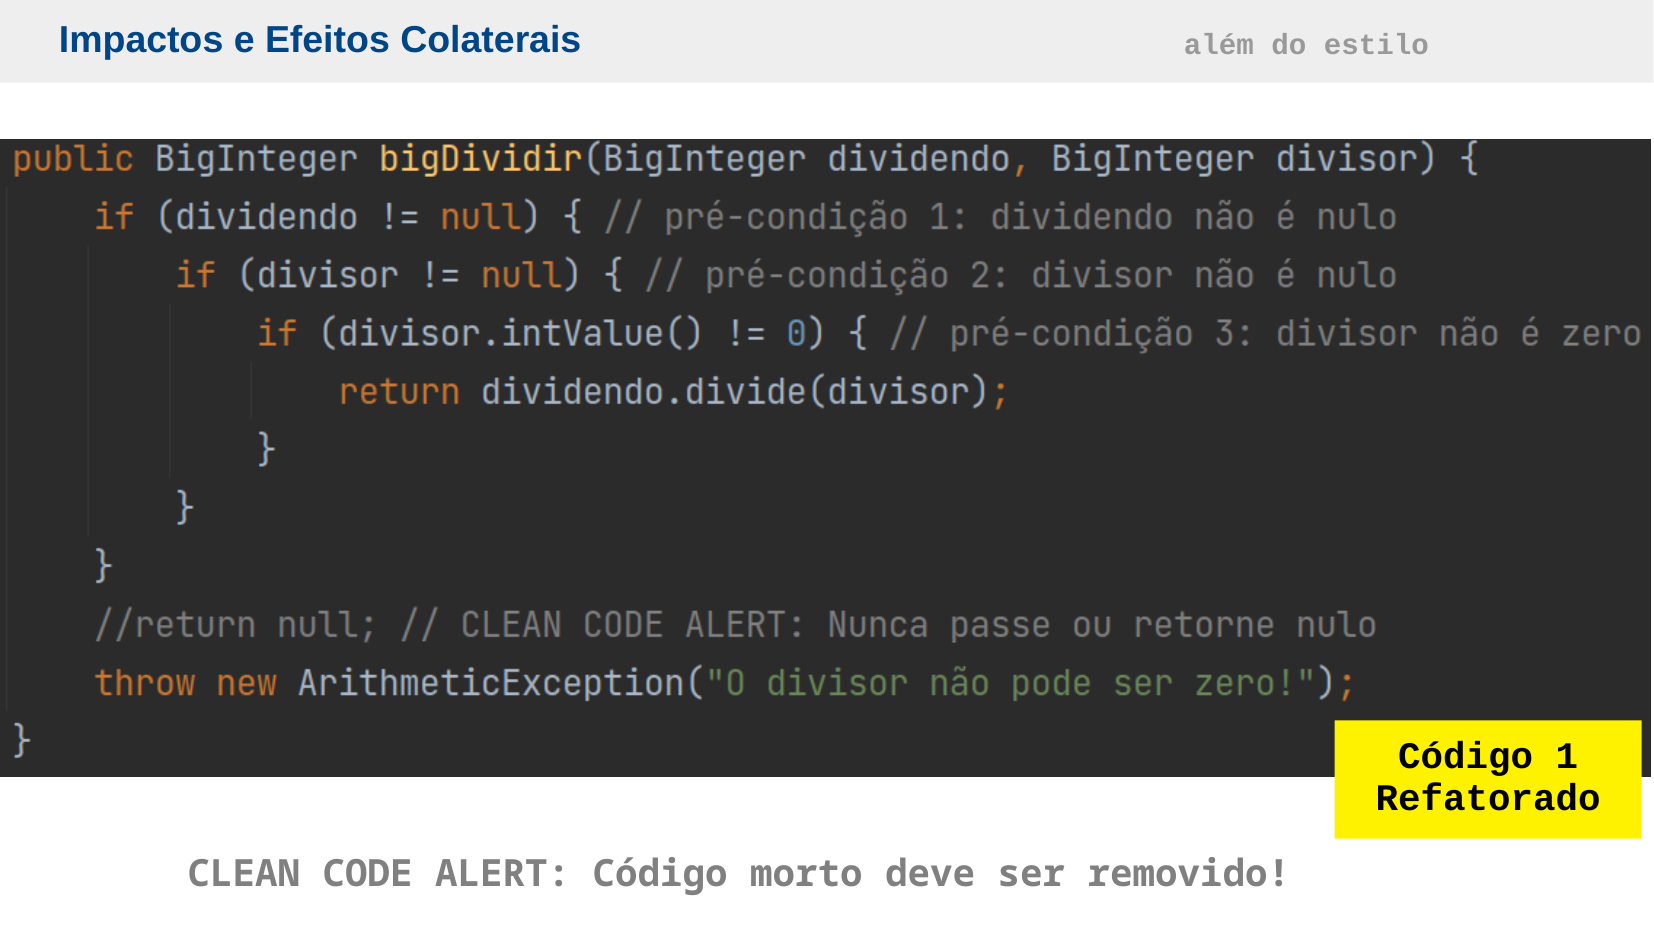

Impactos e Efeitos Colaterais
além do estilo
Código 1
Refatorado
CLEAN CODE ALERT: Código morto deve ser removido!
#